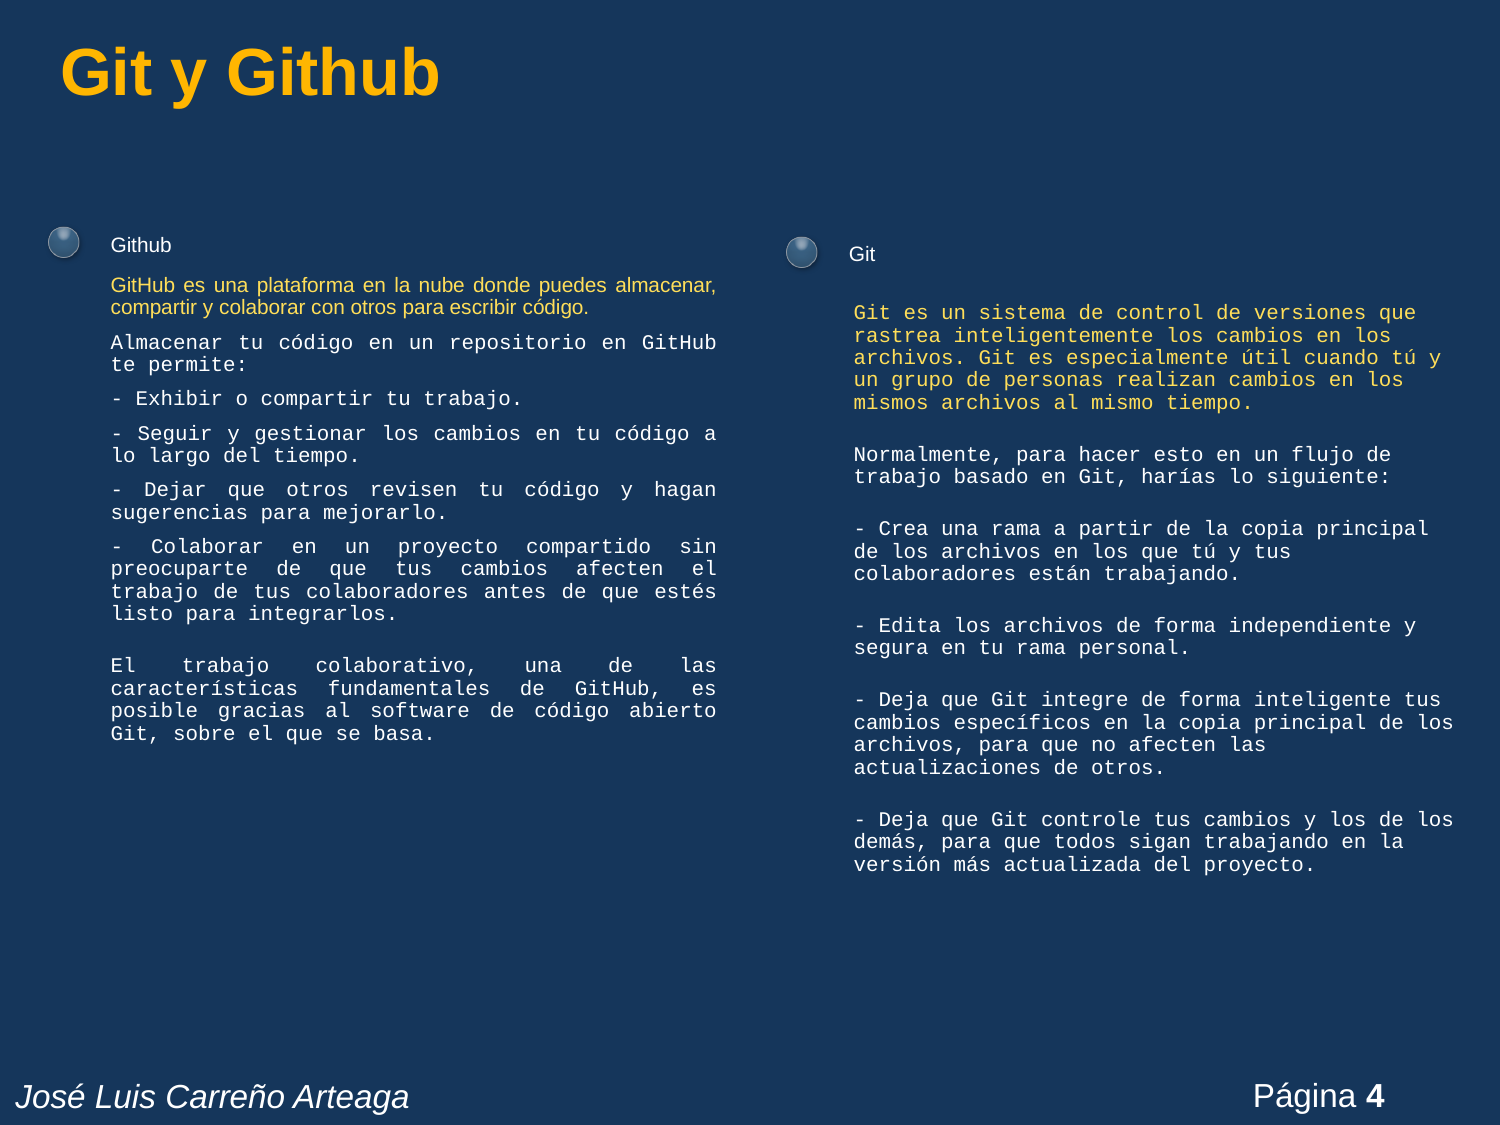

Git y Github
# Github
GitHub es una plataforma en la nube donde puedes almacenar, compartir y colaborar con otros para escribir código.
Almacenar tu código en un repositorio en GitHub te permite:
- Exhibir o compartir tu trabajo.
- Seguir y gestionar los cambios en tu código a lo largo del tiempo.
- Dejar que otros revisen tu código y hagan sugerencias para mejorarlo.
- Colaborar en un proyecto compartido sin preocuparte de que tus cambios afecten el trabajo de tus colaboradores antes de que estés listo para integrarlos.
El trabajo colaborativo, una de las características fundamentales de GitHub, es posible gracias al software de código abierto Git, sobre el que se basa.
Git
Git es un sistema de control de versiones que rastrea inteligentemente los cambios en los archivos. Git es especialmente útil cuando tú y un grupo de personas realizan cambios en los mismos archivos al mismo tiempo.
Normalmente, para hacer esto en un flujo de trabajo basado en Git, harías lo siguiente:
- Crea una rama a partir de la copia principal de los archivos en los que tú y tus colaboradores están trabajando.
- Edita los archivos de forma independiente y segura en tu rama personal.
- Deja que Git integre de forma inteligente tus cambios específicos en la copia principal de los archivos, para que no afecten las actualizaciones de otros.
- Deja que Git controle tus cambios y los de los demás, para que todos sigan trabajando en la versión más actualizada del proyecto.